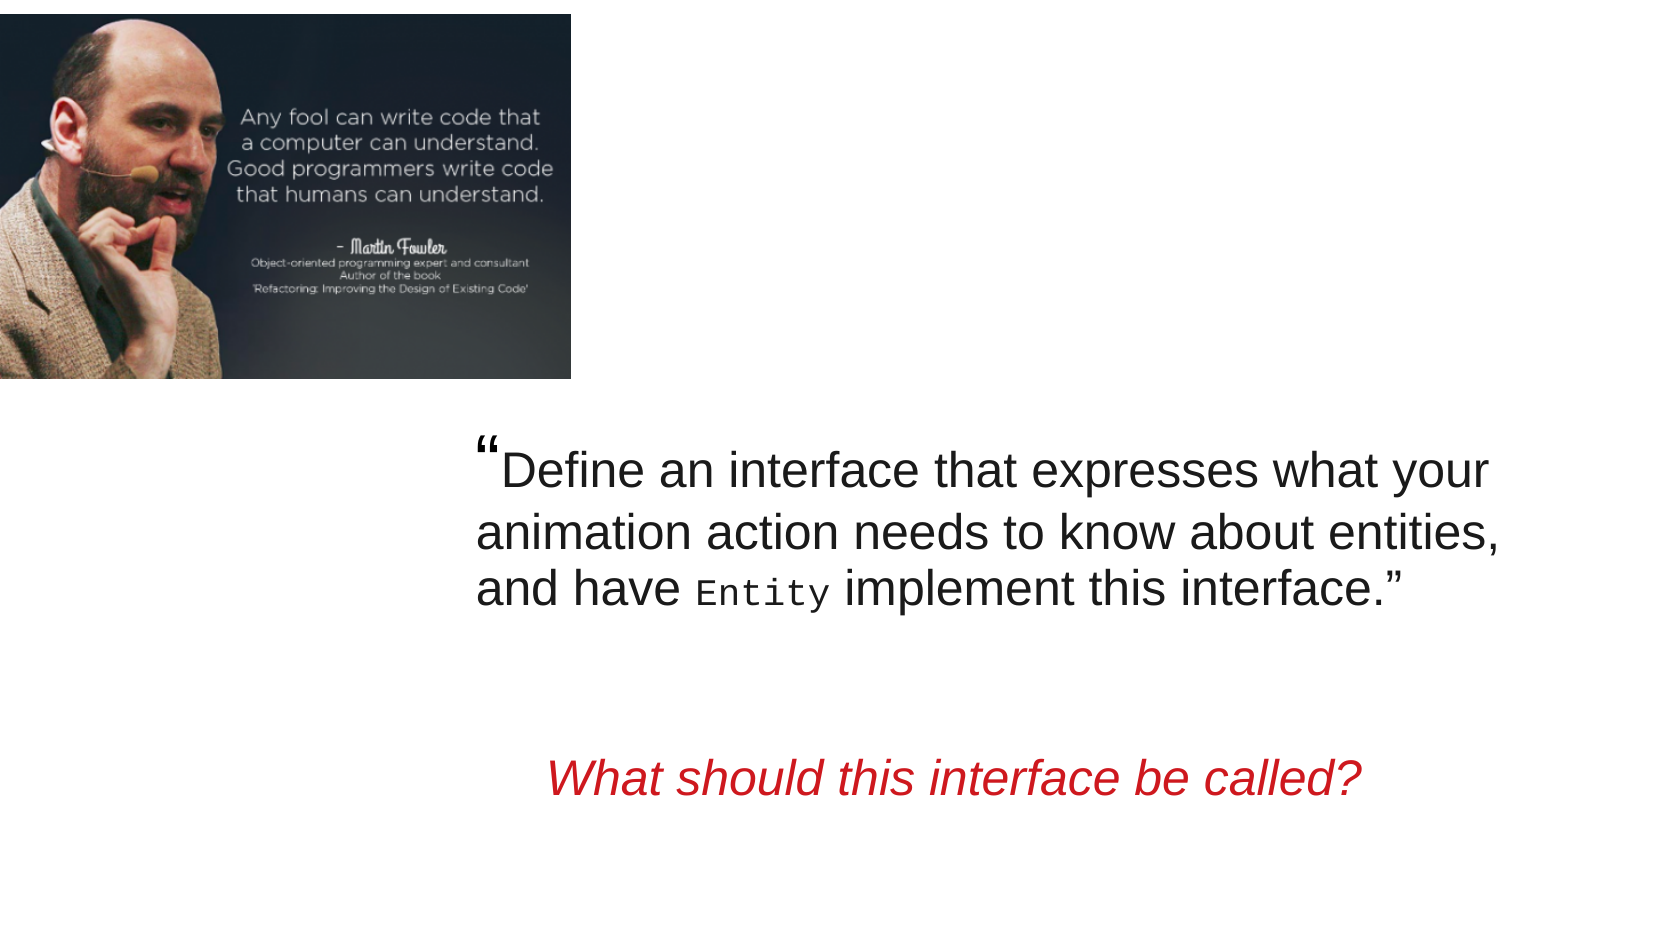

# “Define an interface that expresses what your animation action needs to know about entities, and have Entity implement this interface.”
 What should this interface be called?